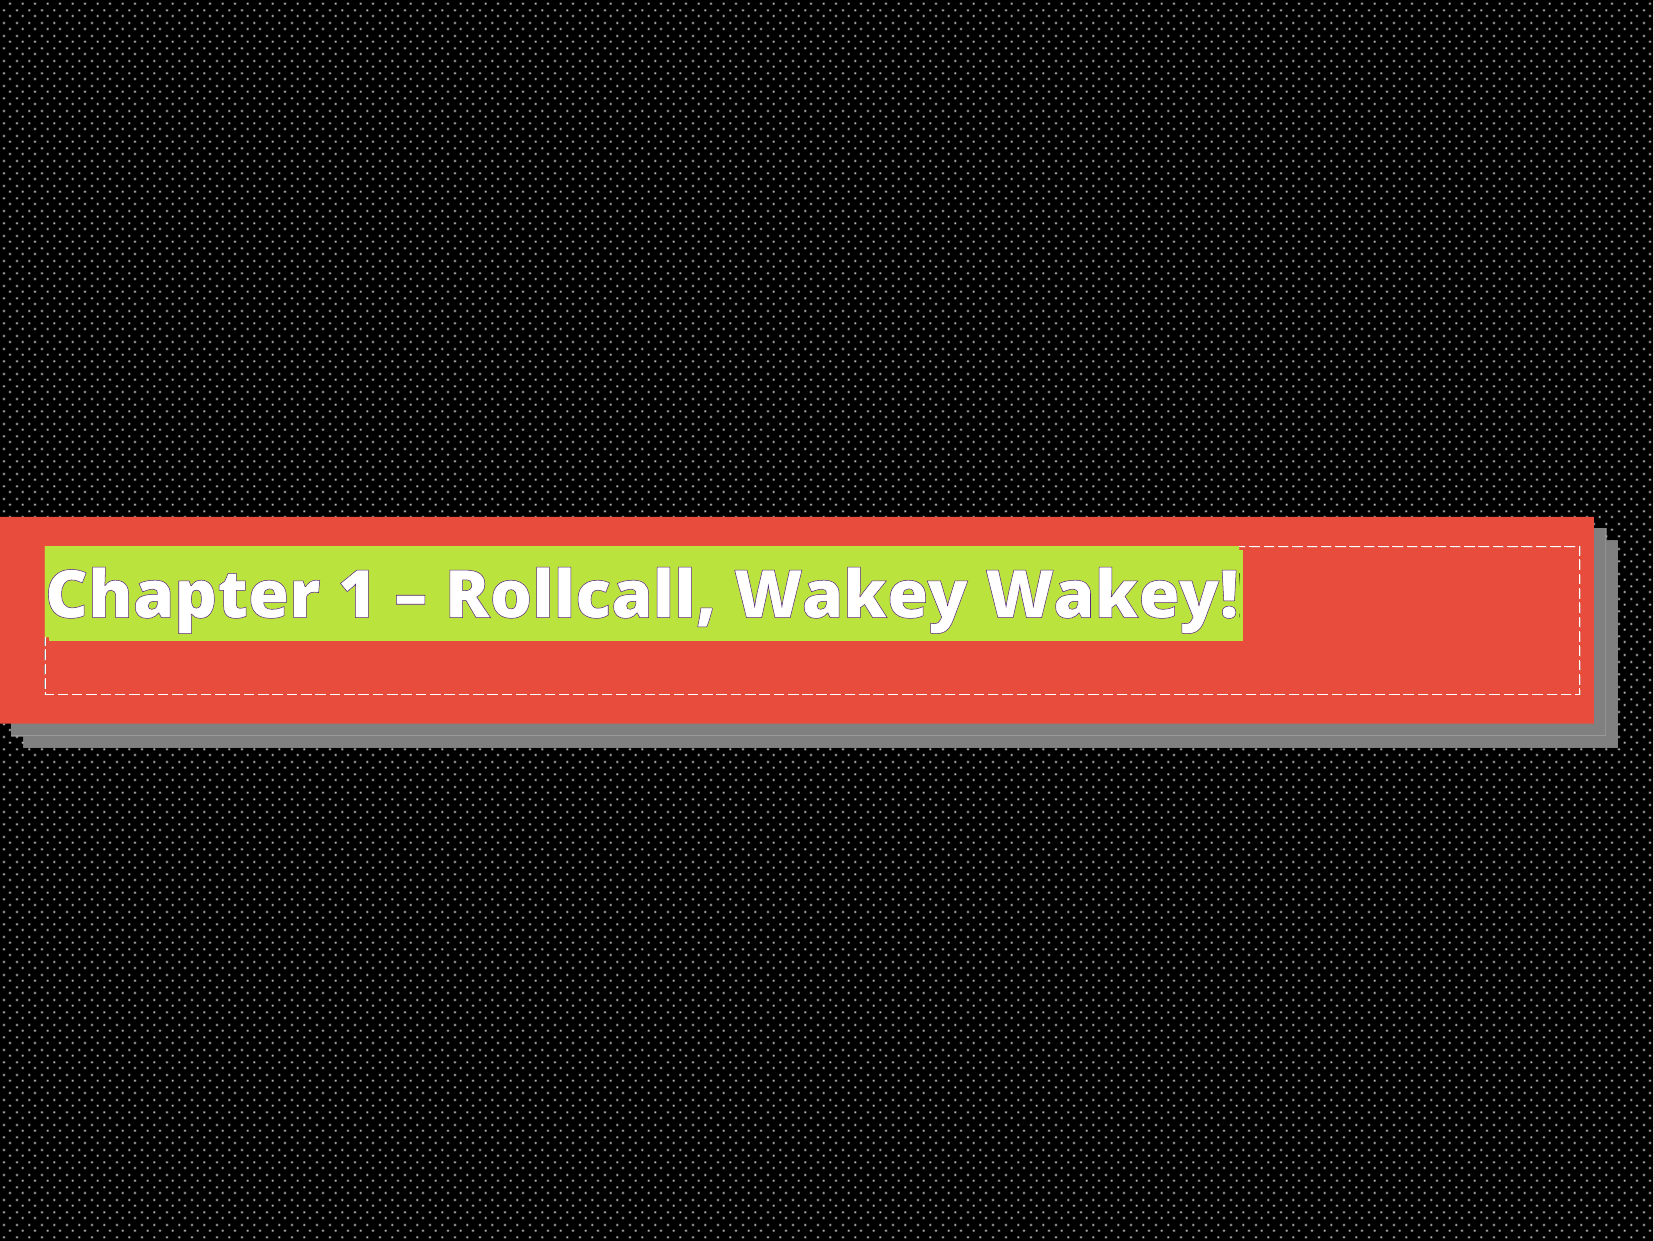

# Chapter 1 – Rollcall, Wakey Wakey!